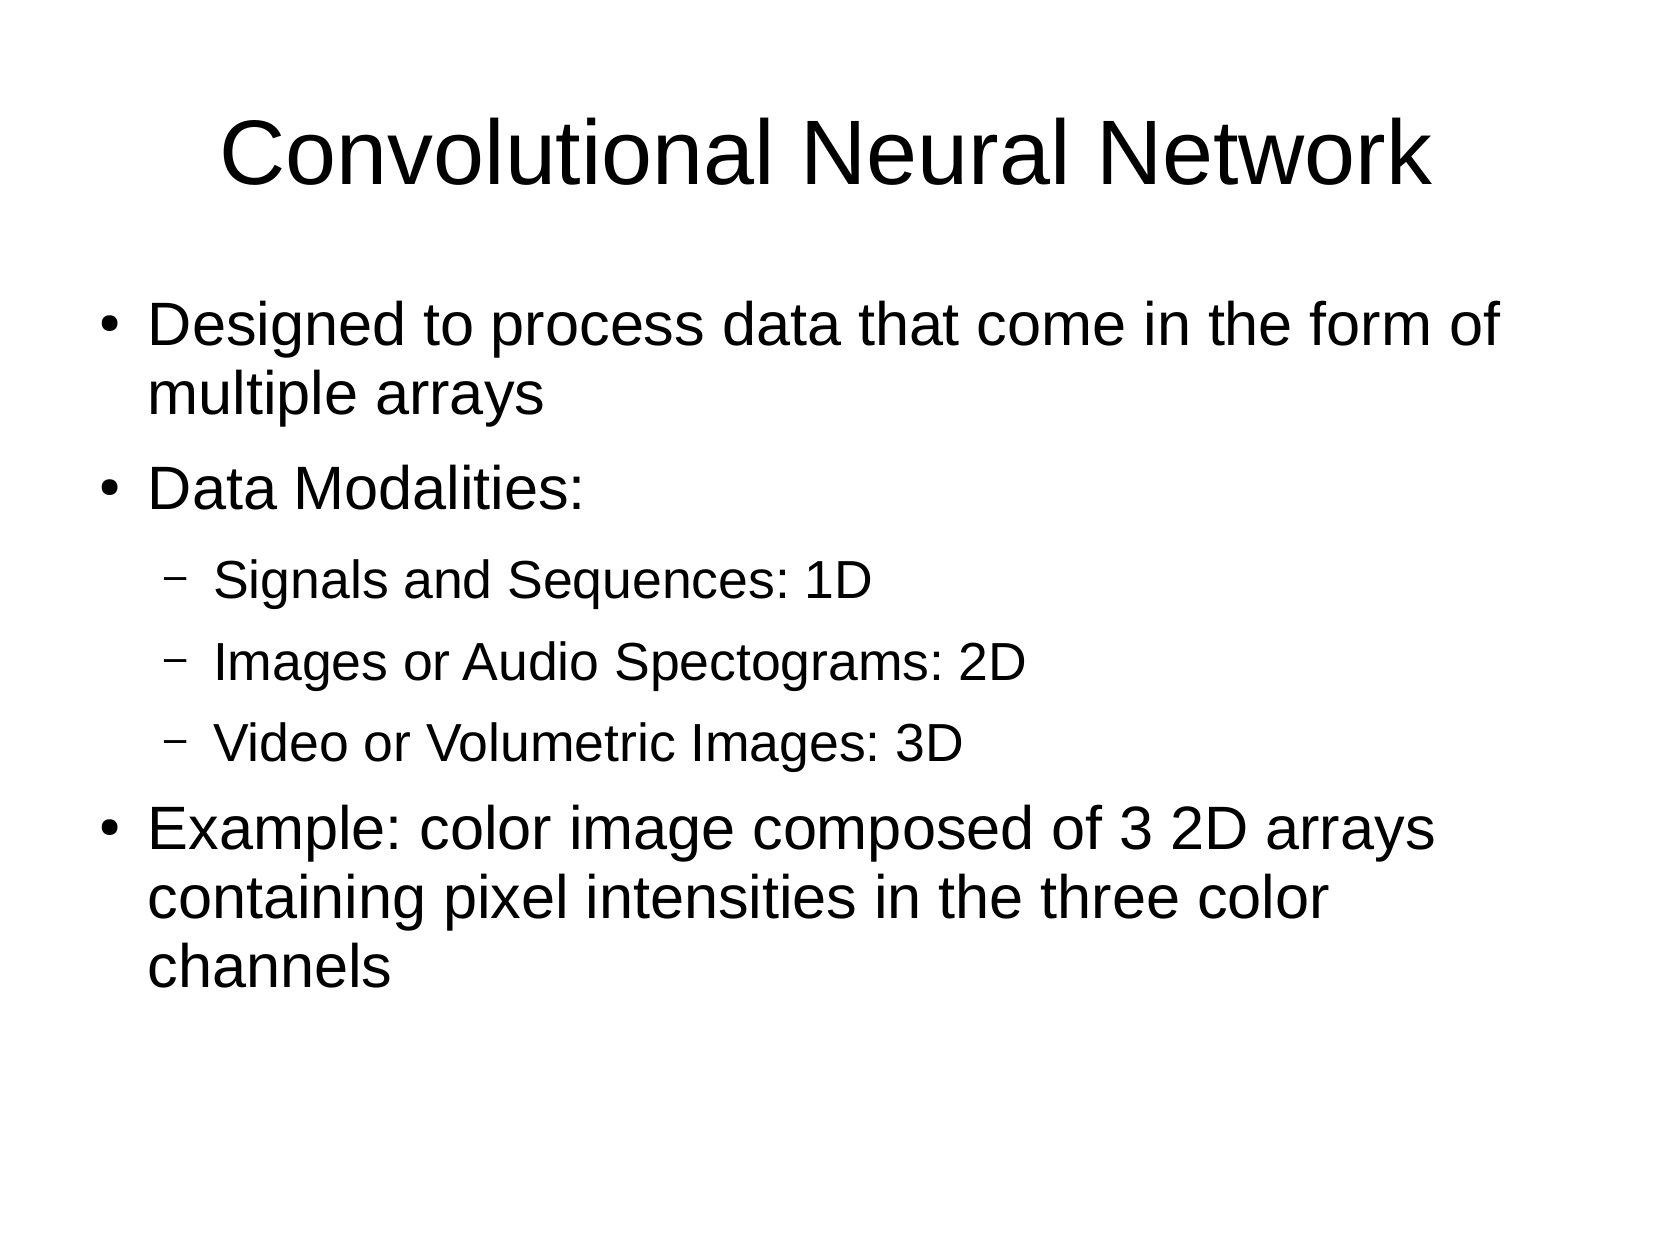

# Convolutional Neural Network
Designed to process data that come in the form of multiple arrays
Data Modalities:
Signals and Sequences: 1D
Images or Audio Spectograms: 2D
Video or Volumetric Images: 3D
Example: color image composed of 3 2D arrays containing pixel intensities in the three color channels